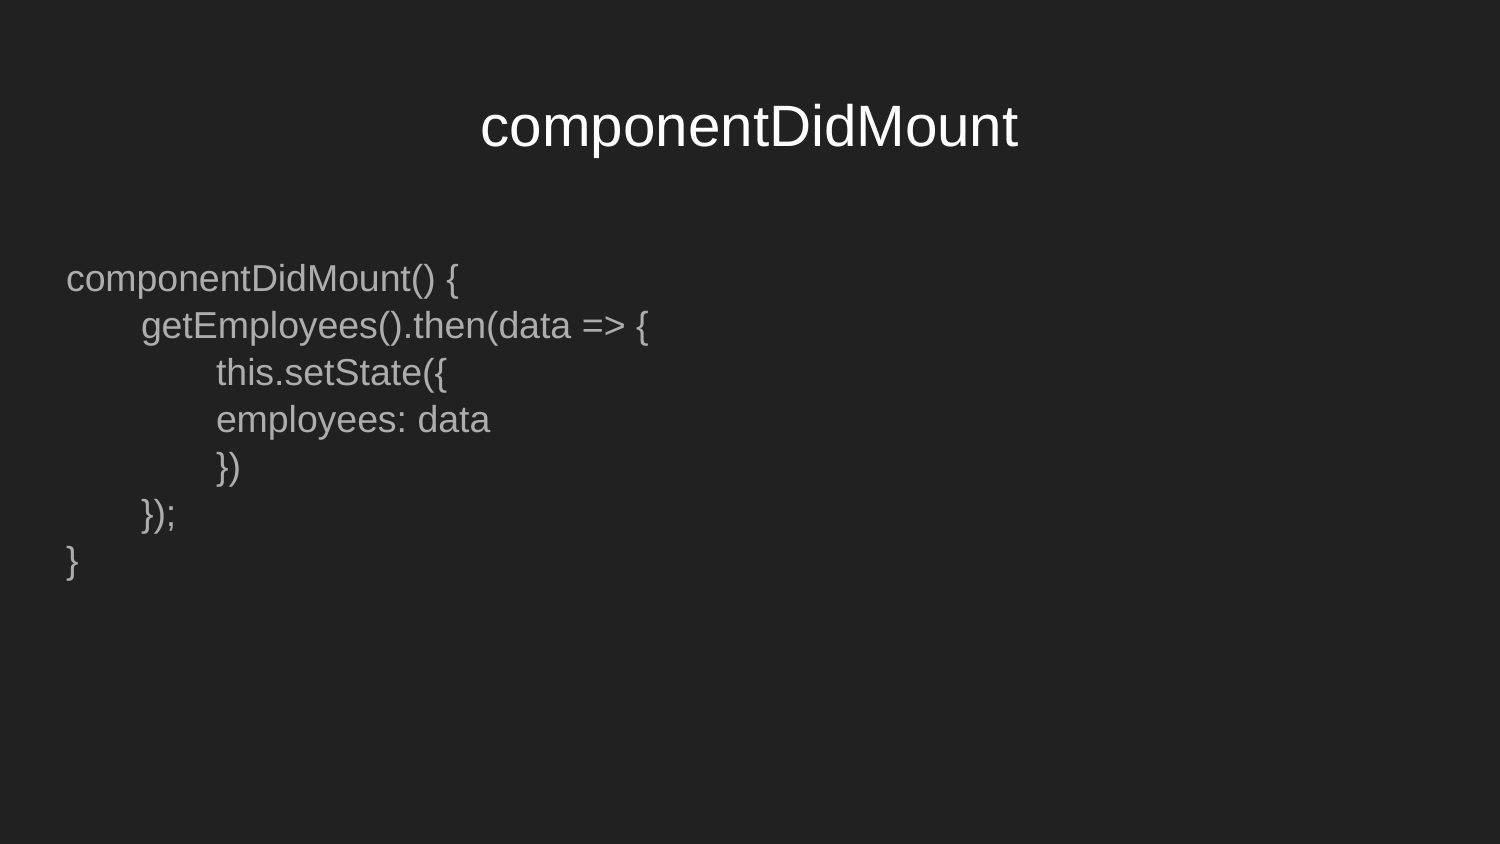

# componentDidMount
componentDidMount() {
 	getEmployees().then(data => {
 	this.setState({
 	employees: data
 	})
 	});
}